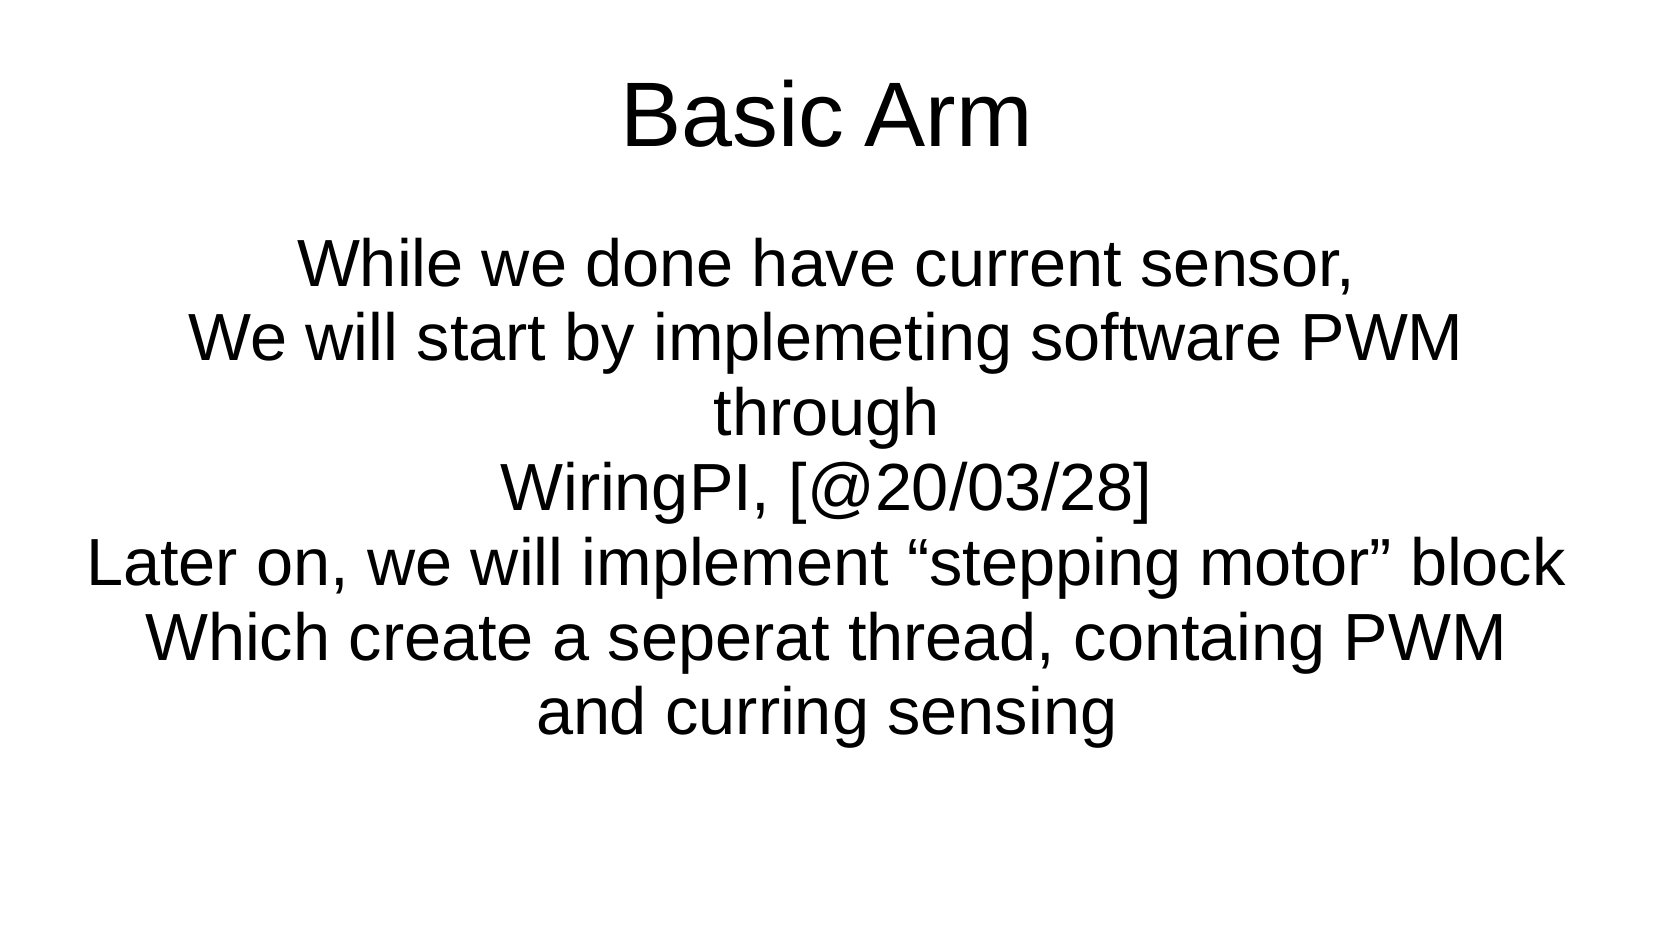

# Basic Arm
While we done have current sensor,
We will start by implemeting software PWM through
WiringPI, [@20/03/28]
Later on, we will implement “stepping motor” block
Which create a seperat thread, containg PWM and curring sensing